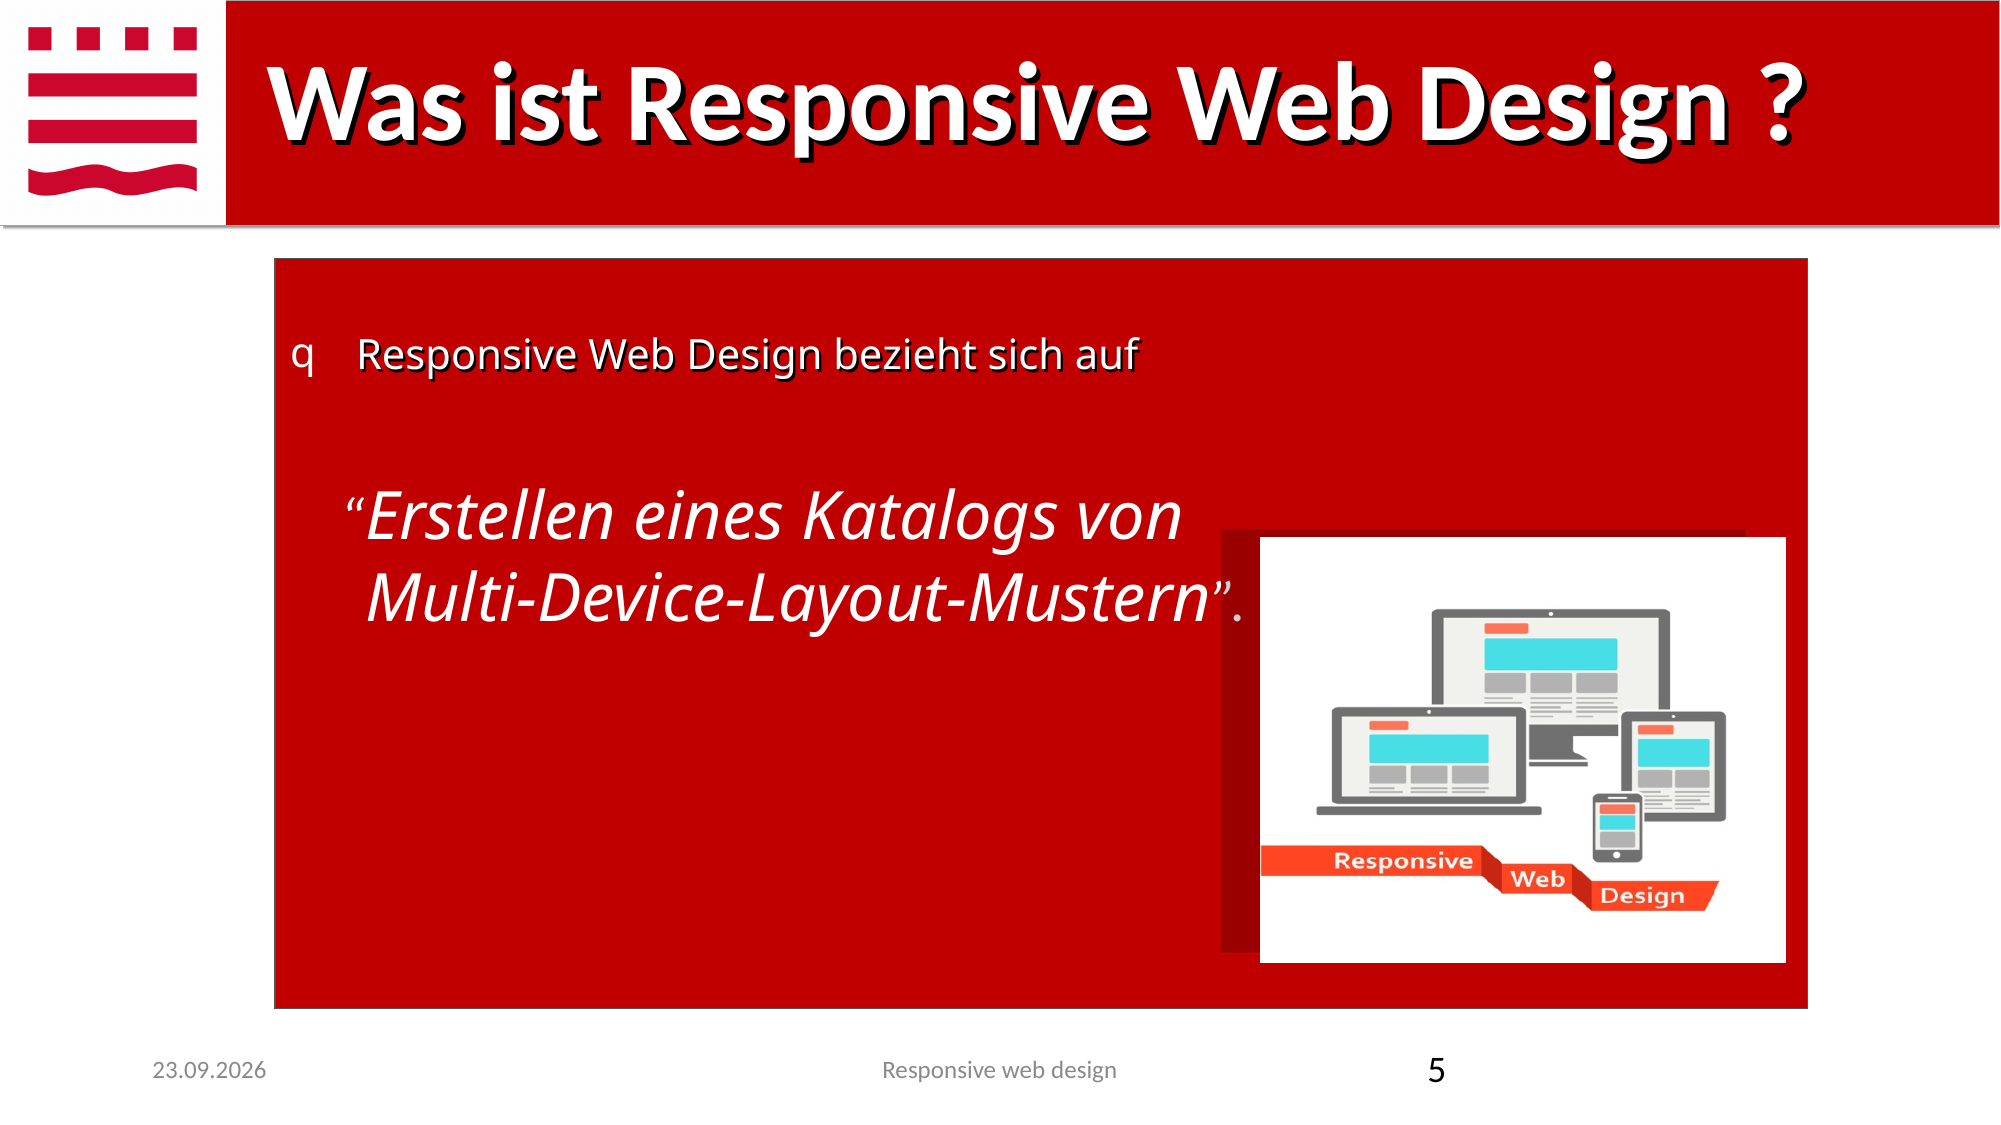

Was ist Responsive Web Design ?
# Responsive Web Design bezieht sich auf
 “Erstellen eines Katalogs von
Multi-Device-Layout-Mustern”.
Responsive web design
4